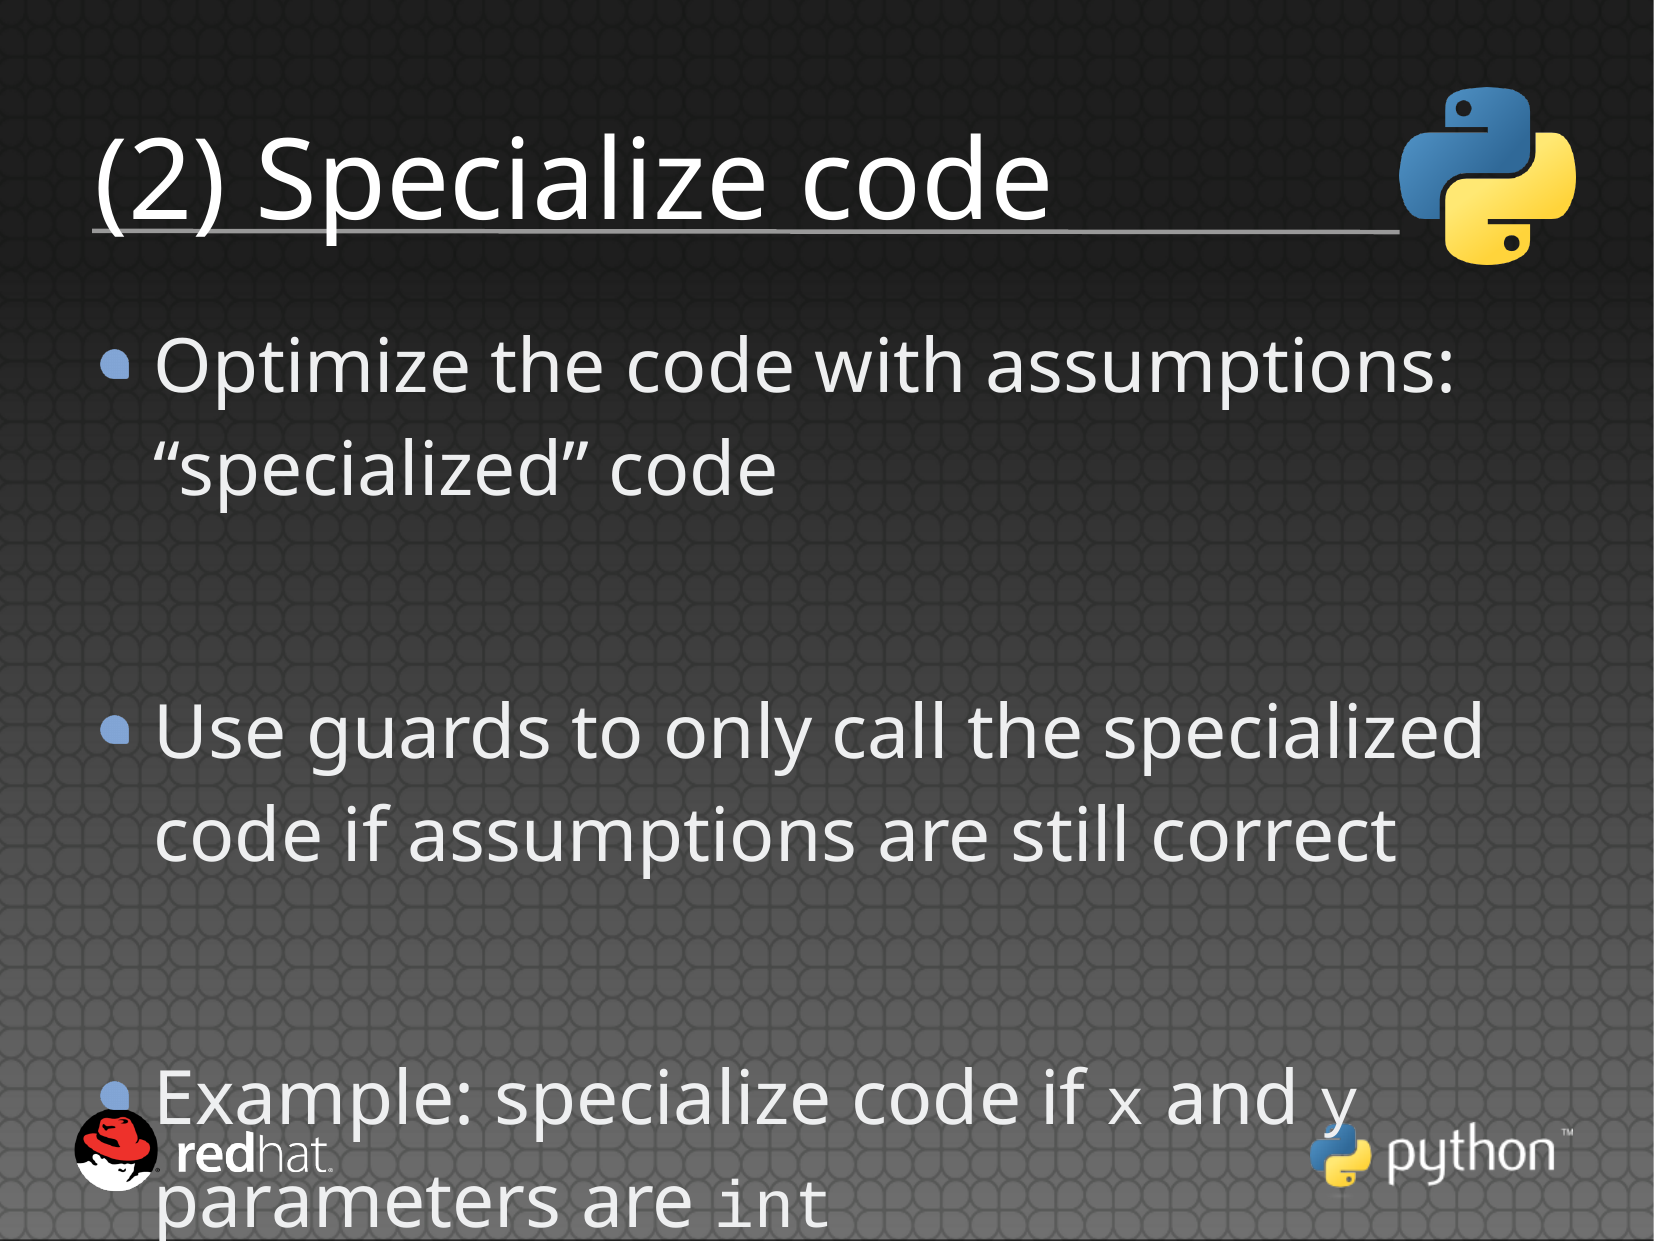

(2) Specialize code
# Optimize the code with assumptions: “specialized” code
Use guards to only call the specialized code if assumptions are still correct
Example: specialize code if x and y parameters are int